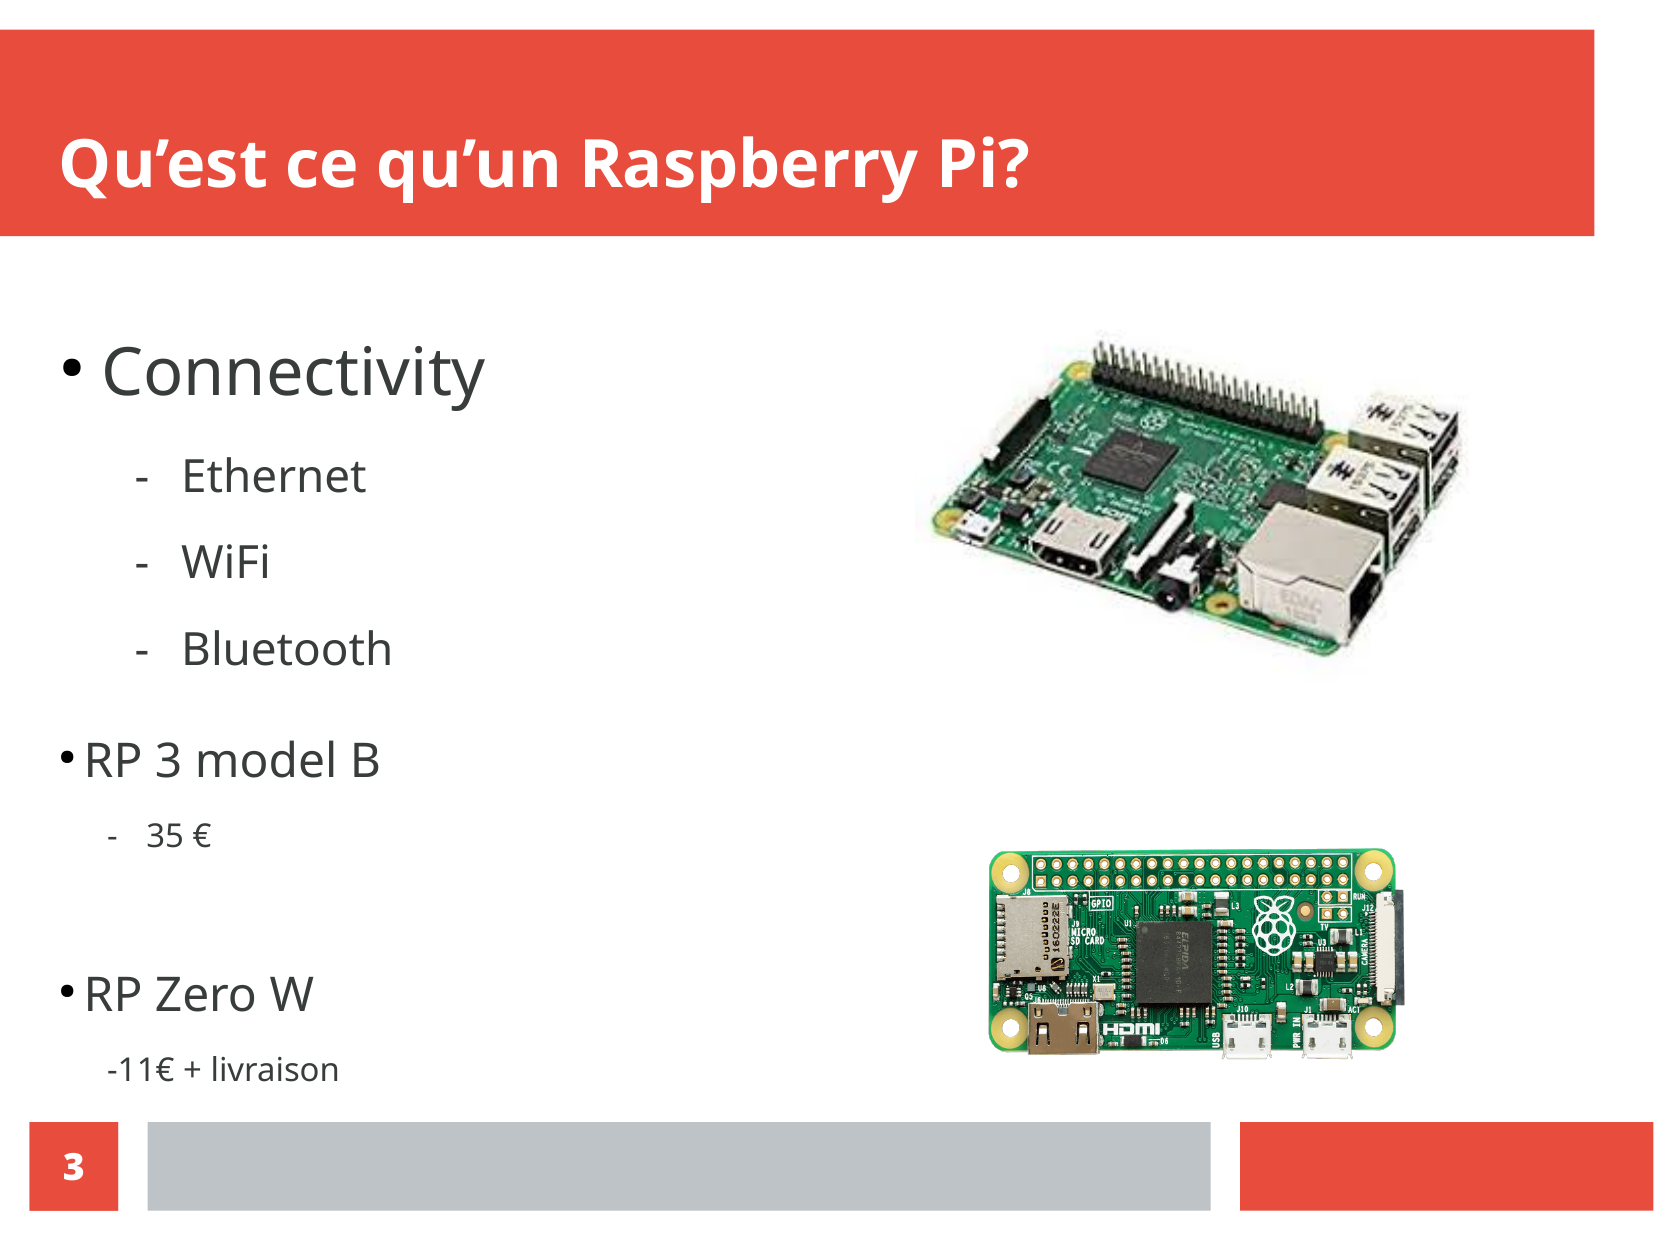

# Qu’est ce qu’un Raspberry Pi?
 Connectivity
-	Ethernet
-	WiFi
-	Bluetooth
 RP 3 model B
-	35 €
 RP Zero W
-11€ + livraison
3